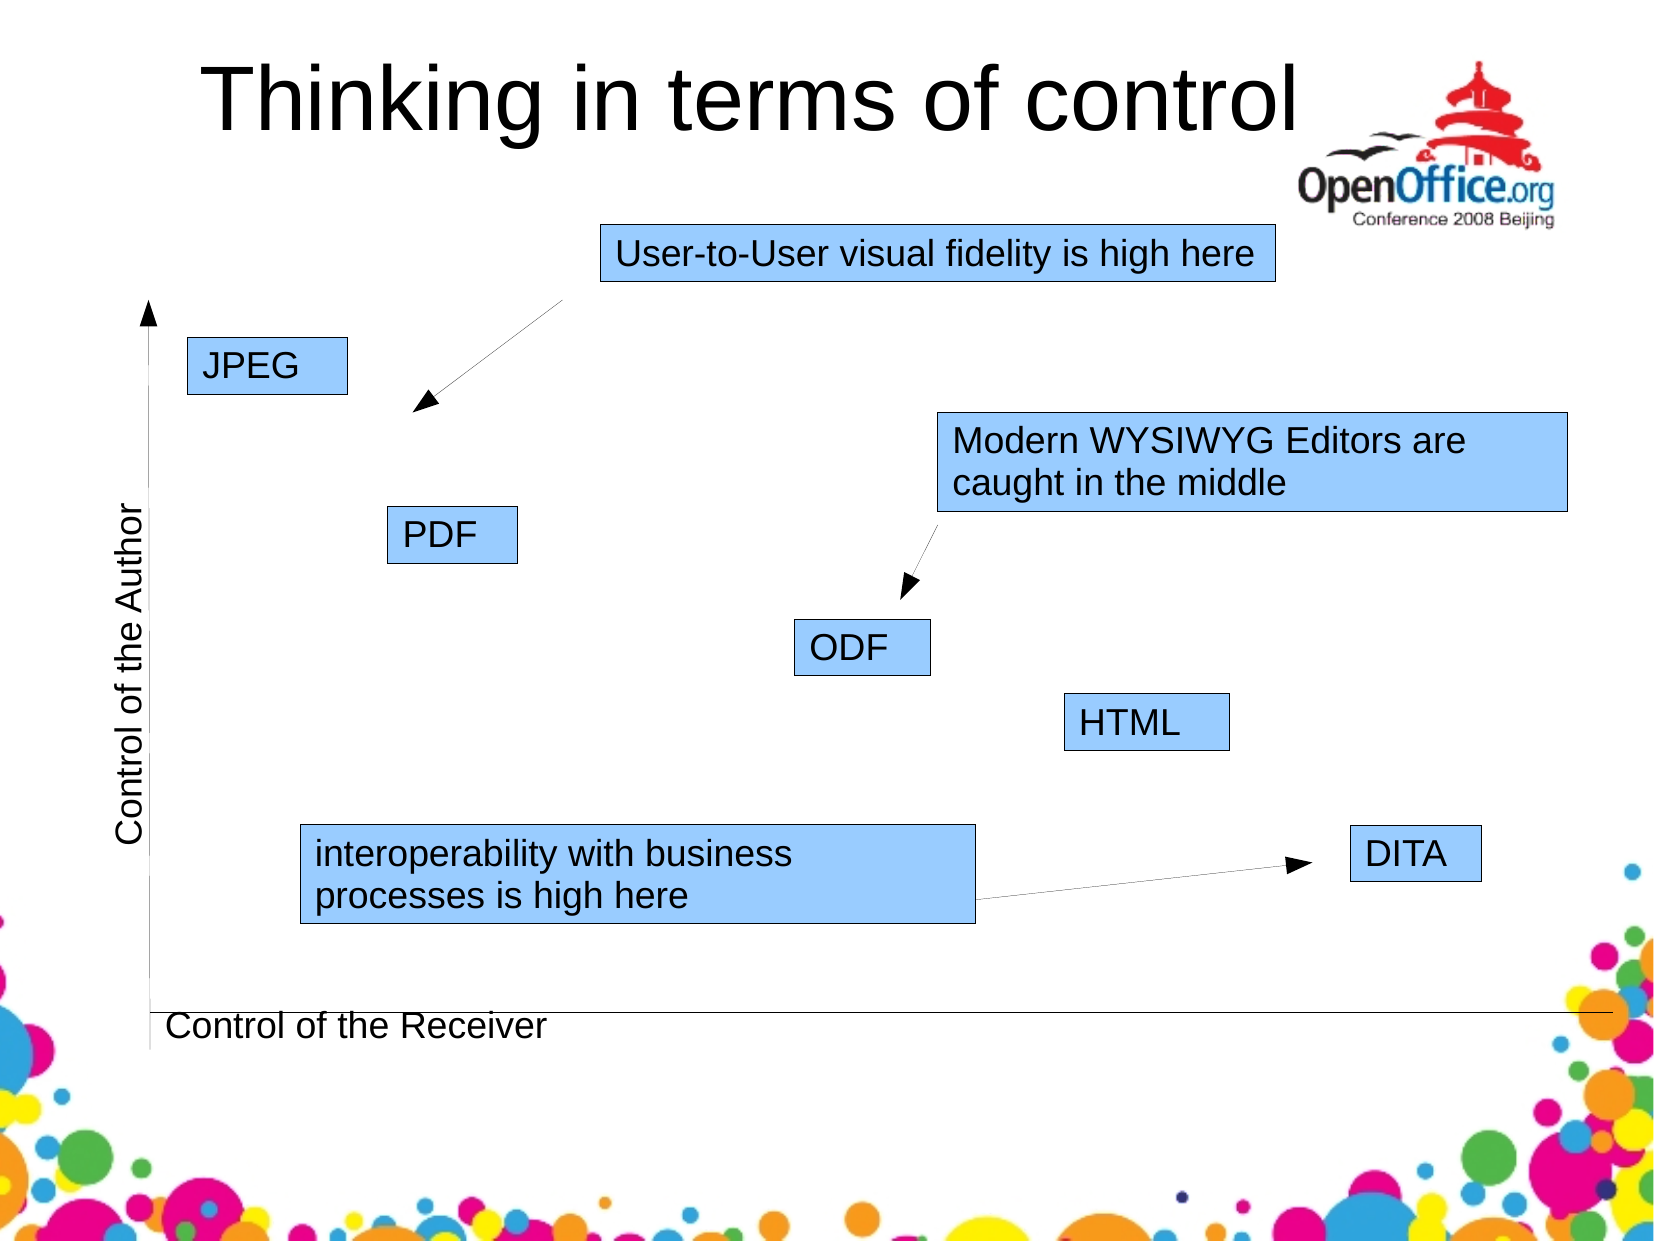

# Thinking in terms of control
User-to-User visual fidelity is high here
Control of the Author
JPEG
Modern WYSIWYG Editors are caught in the middle
PDF
ODF
HTML
interoperability with business
processes is high here
DITA
Control of the Receiver